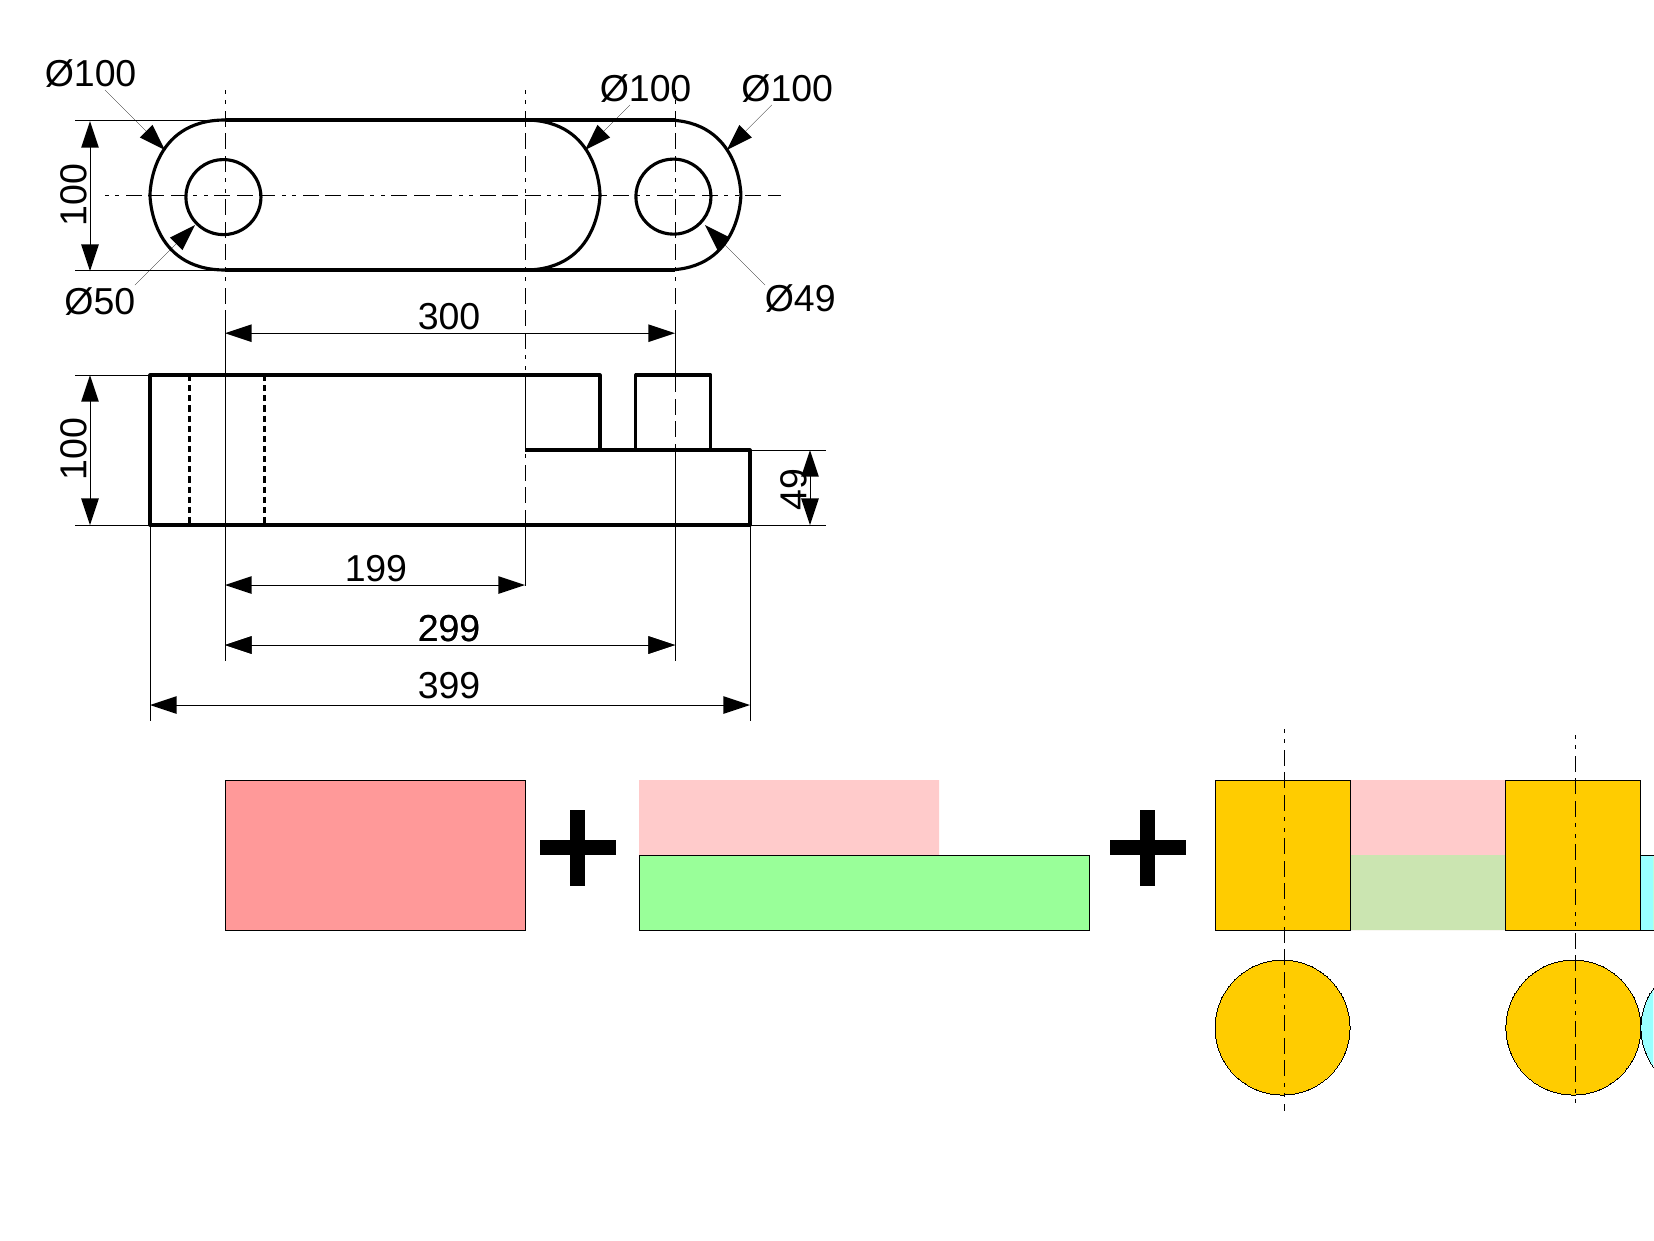

Ø100
Ø100
Ø100
100
Ø49
Ø50
300
100
49
199
299
299
399